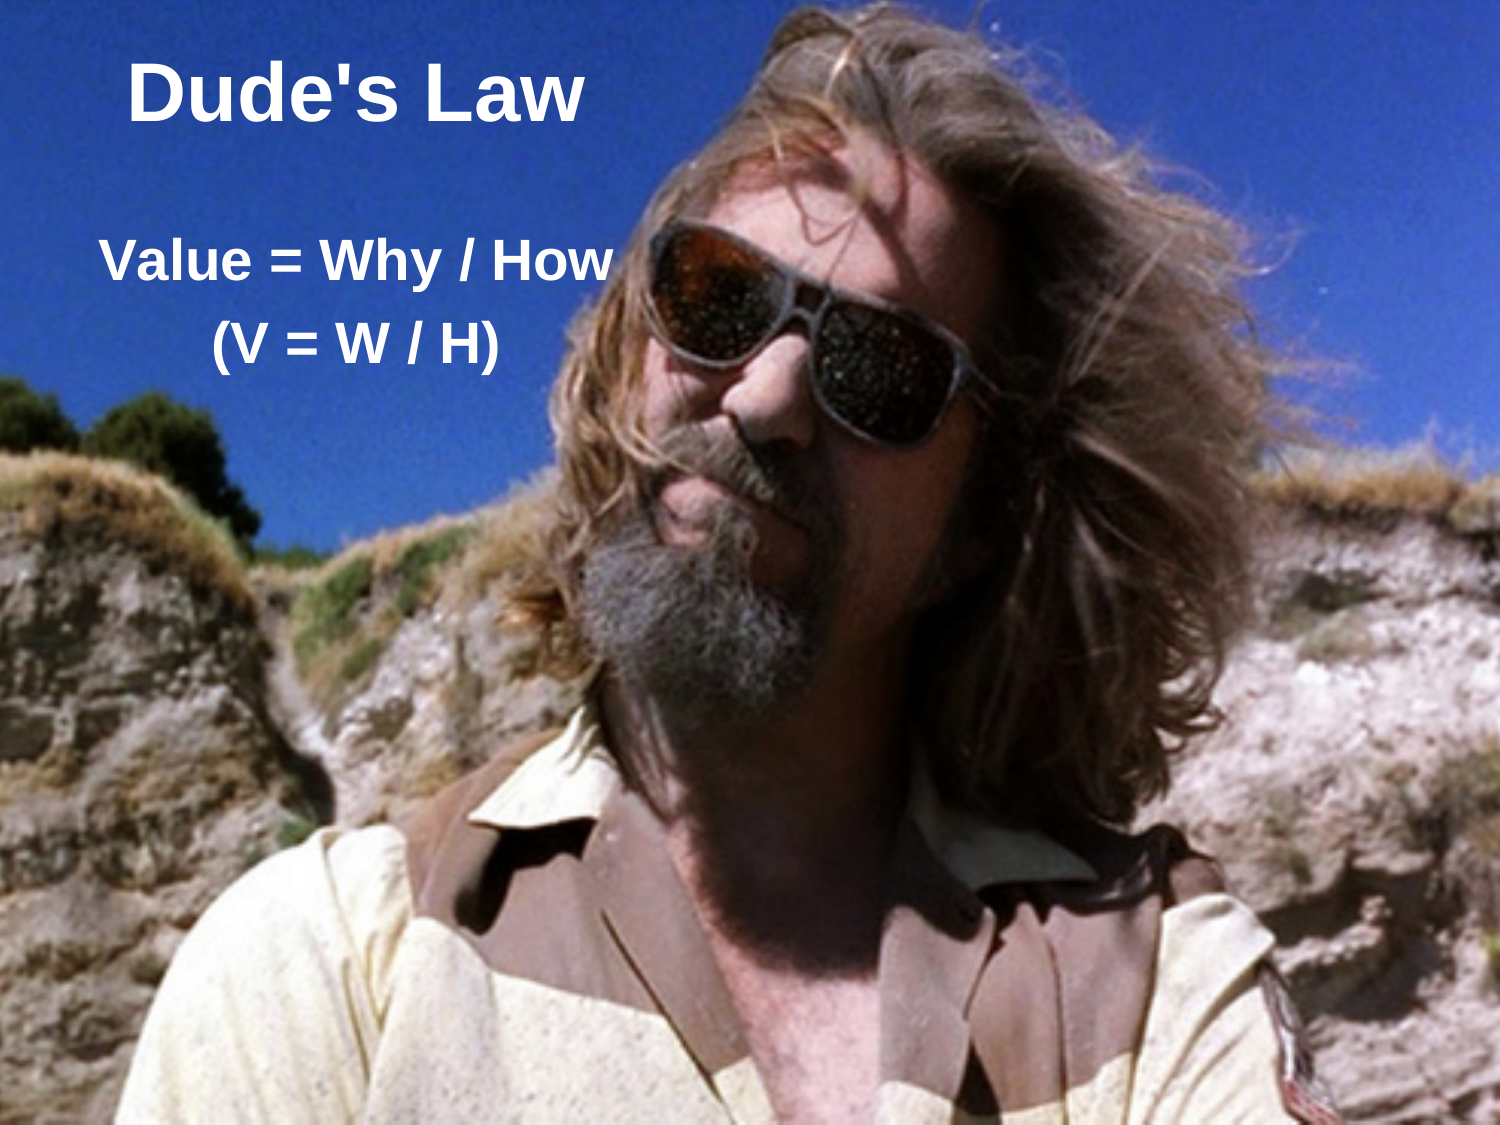

Dude's Law
Value = Why / How
(V = W / H)